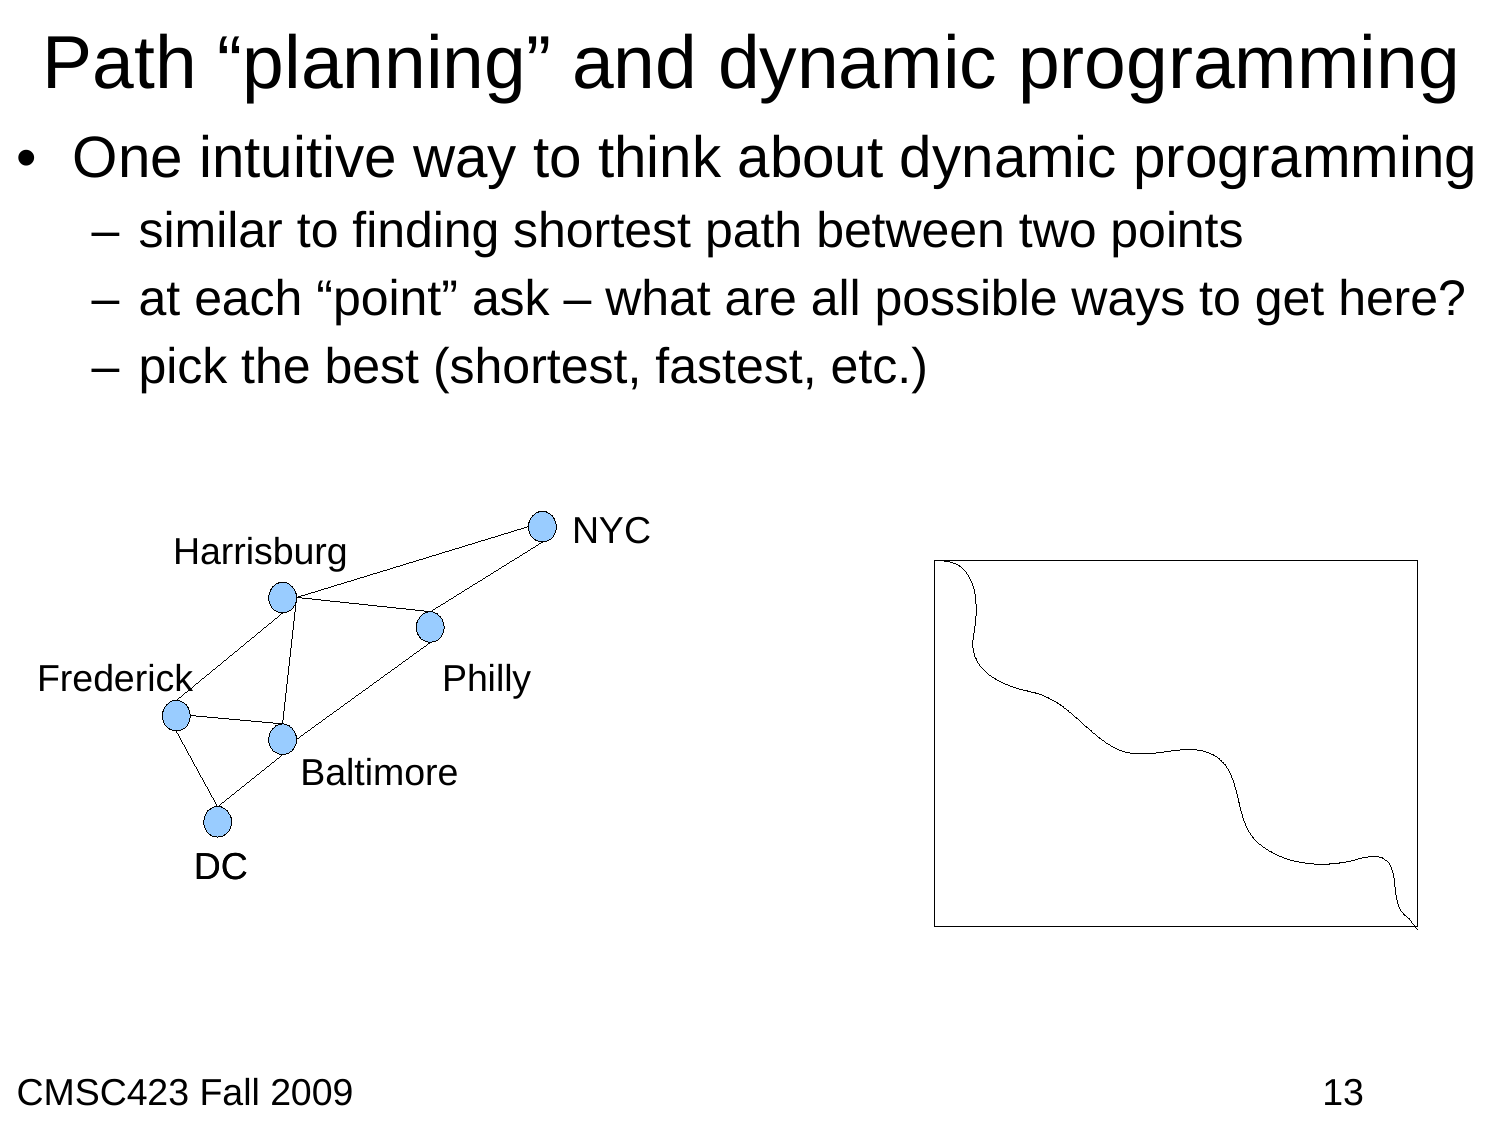

# Path “planning” and dynamic programming
One intuitive way to think about dynamic programming
similar to finding shortest path between two points
at each “point” ask – what are all possible ways to get here?
pick the best (shortest, fastest, etc.)
NYC
Harrisburg
Frederick
Philly
Baltimore
DC
DC
CMSC423 Fall 2009
13